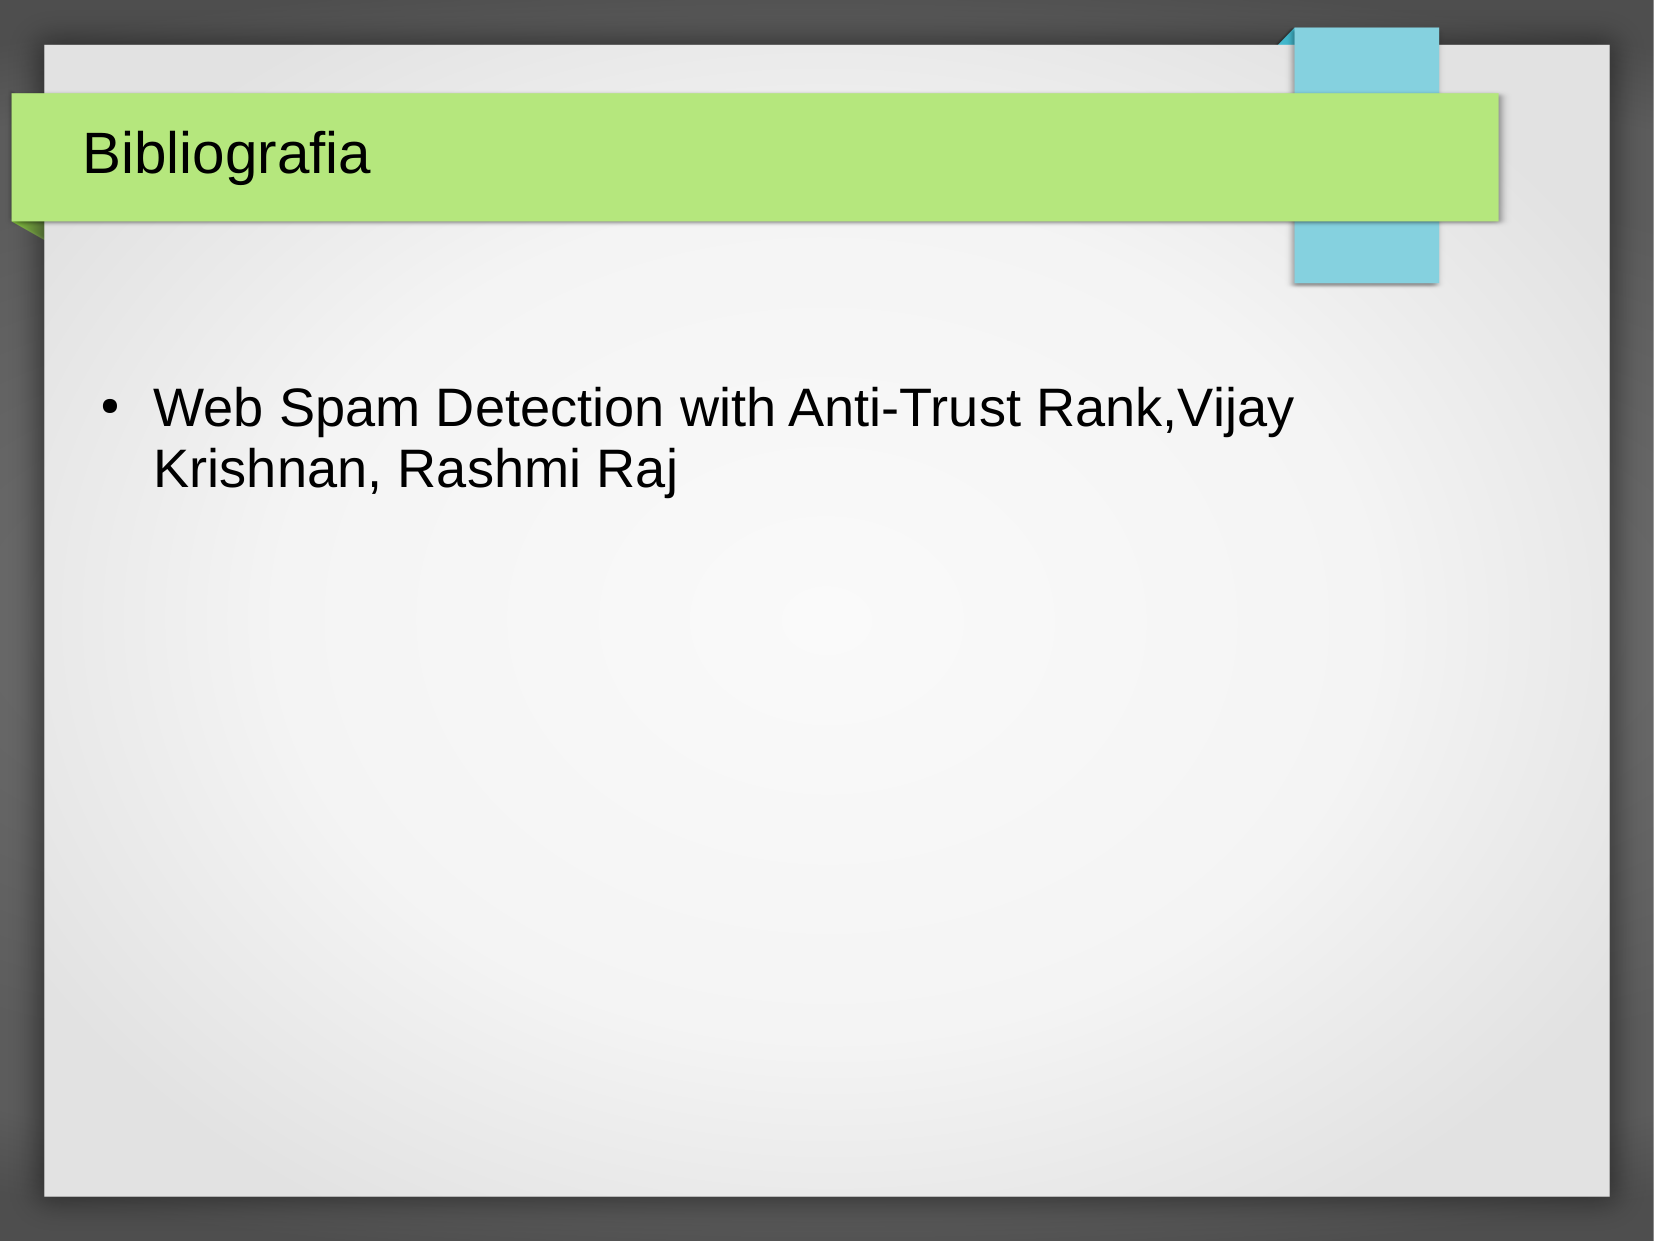

# Bibliografia
Web Spam Detection with Anti-Trust Rank,Vijay Krishnan, Rashmi Raj